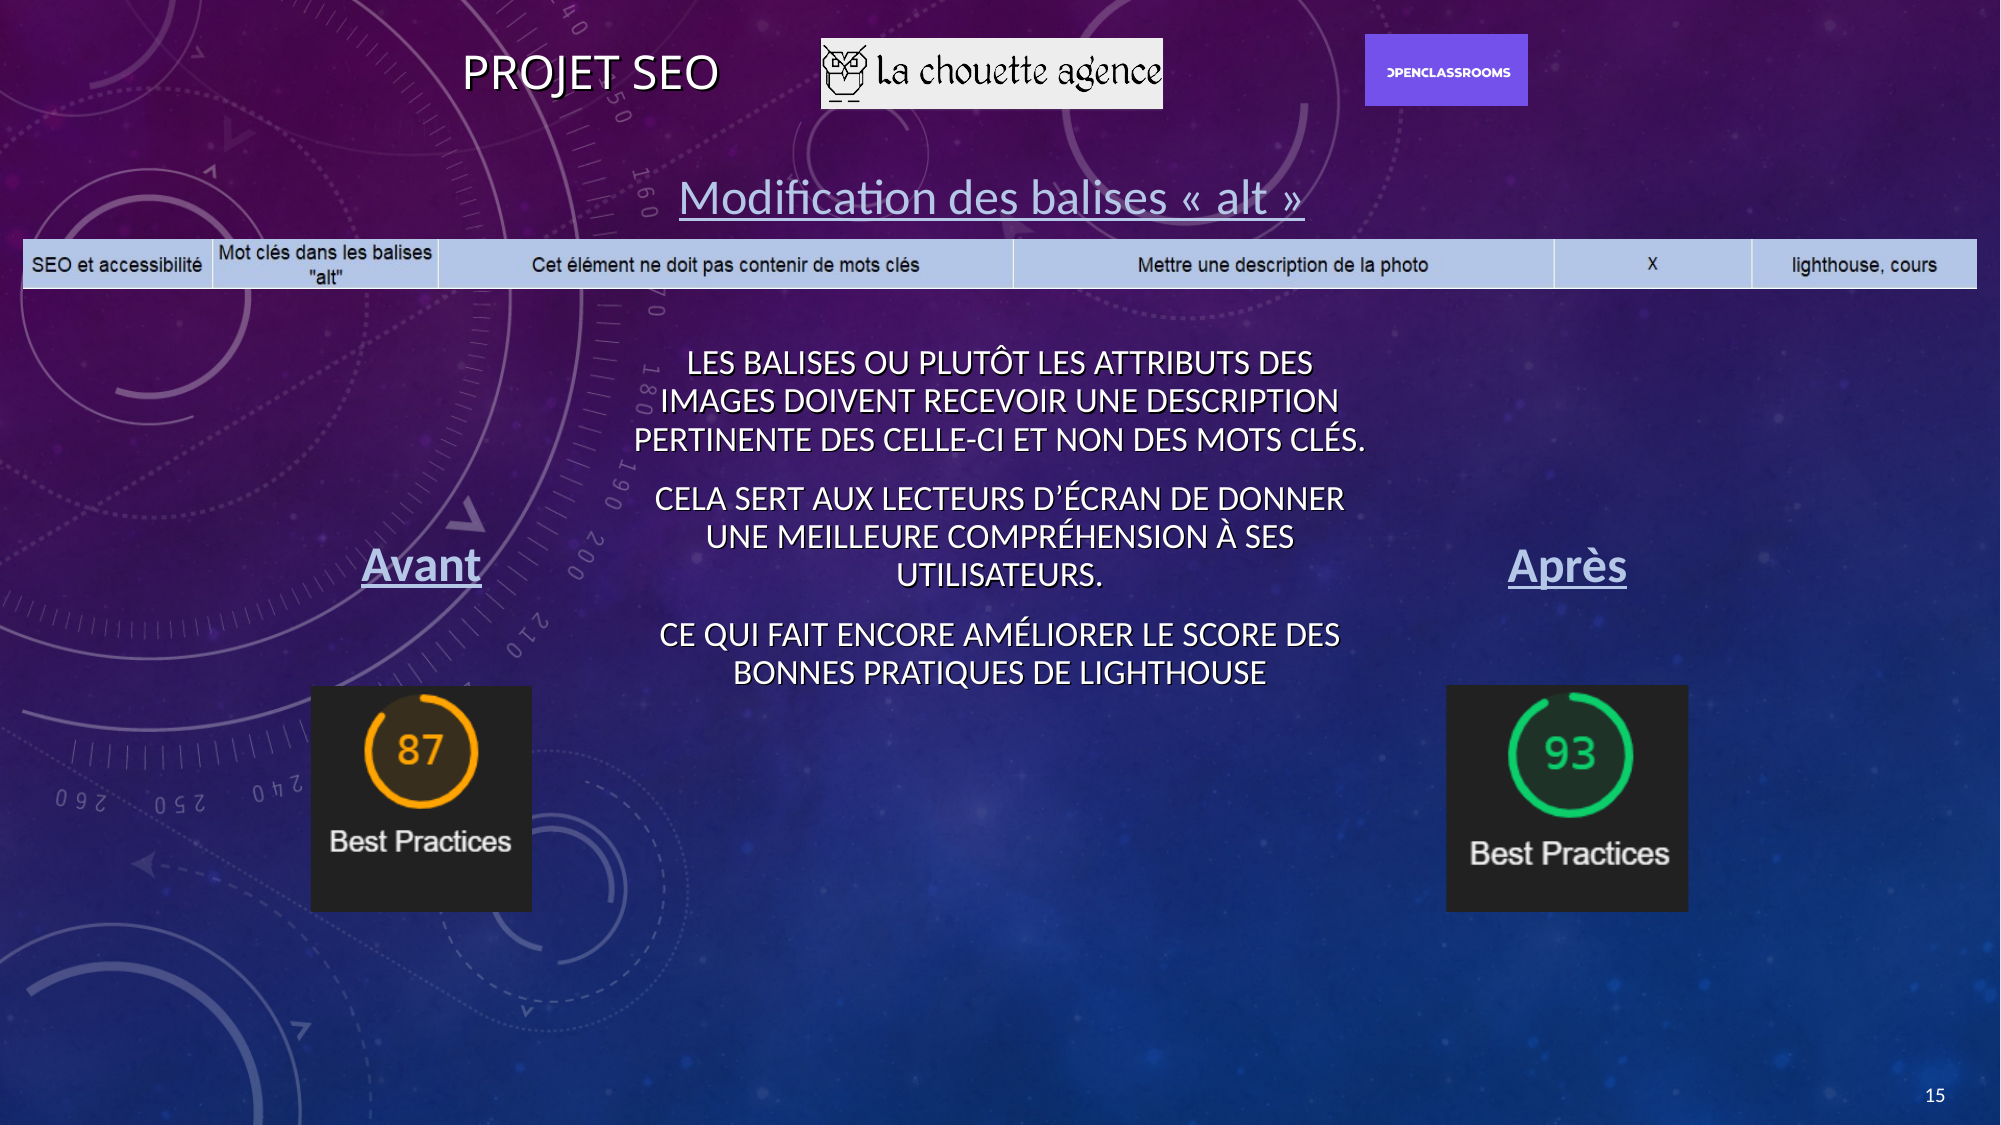

# Projet SEO					 avec
Modification des balises « alt »
Les balises ou plutôt les attributs des images doivent recevoir une description pertinente des celle-ci et non des mots clés.
Cela sert aux lecteurs d’écran de donner une meilleure compréhension à ses utilisateurs.
Ce qui fait encore améliorer le score des bonnes pratiques de Lighthouse
Avant
Après